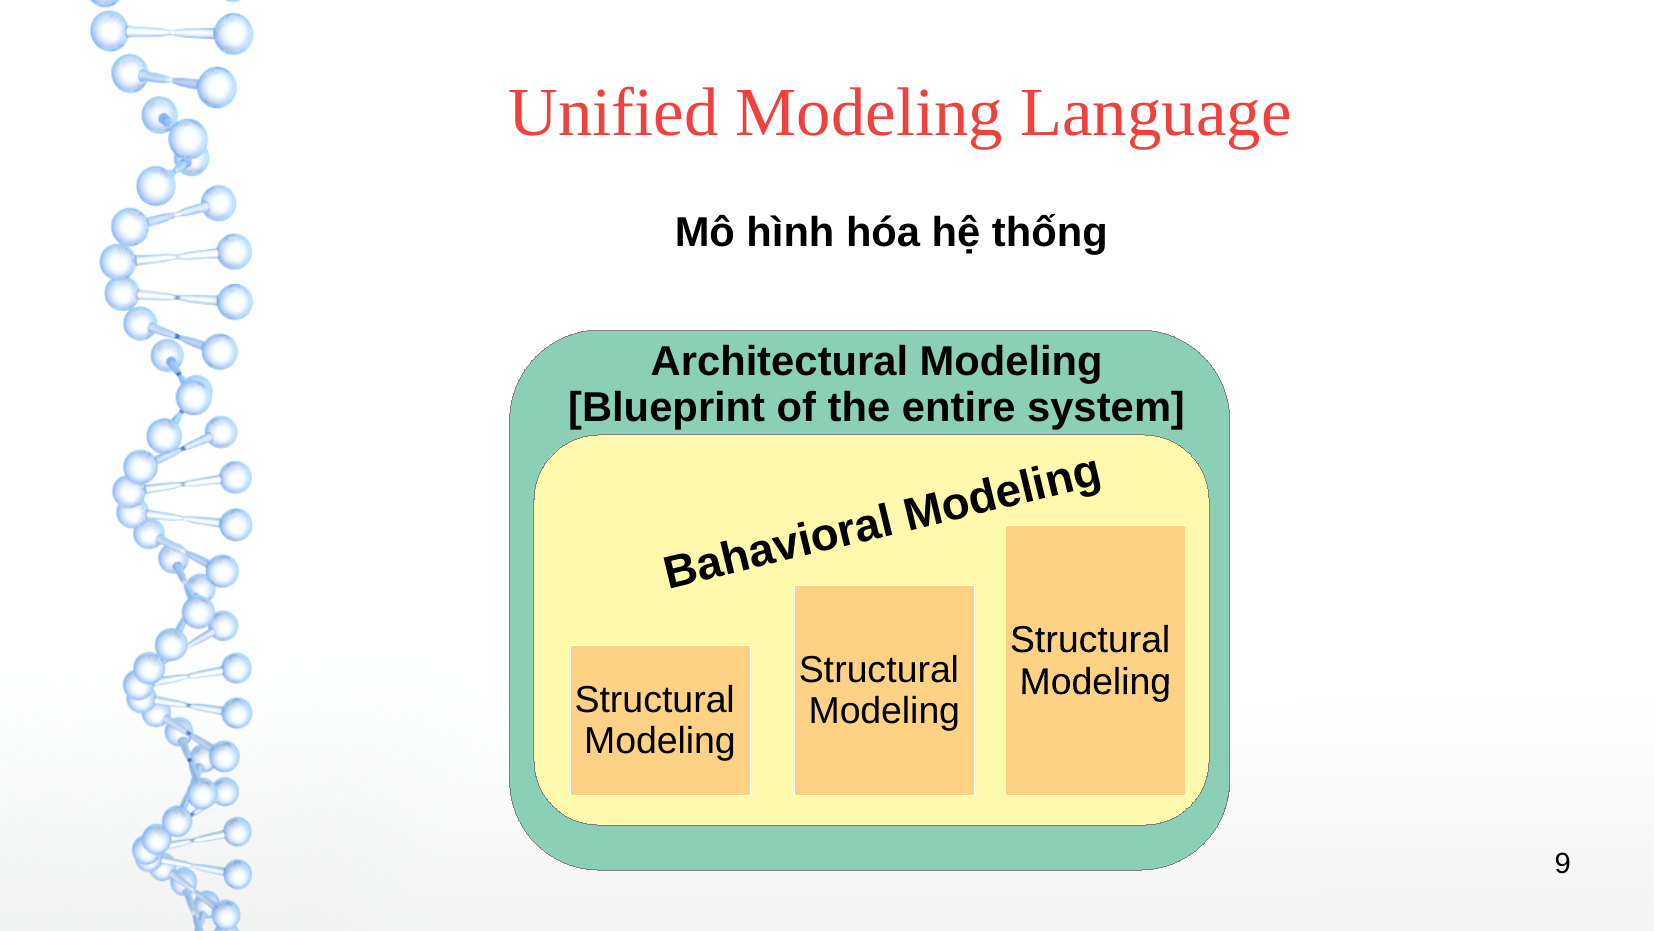

# Unified Modeling Language
Mô hình hóa hệ thống
Architectural Modeling
[Blueprint of the entire system]
Bahavioral Modeling
Structural
Modeling
Structural
Modeling
Structural
Modeling
9